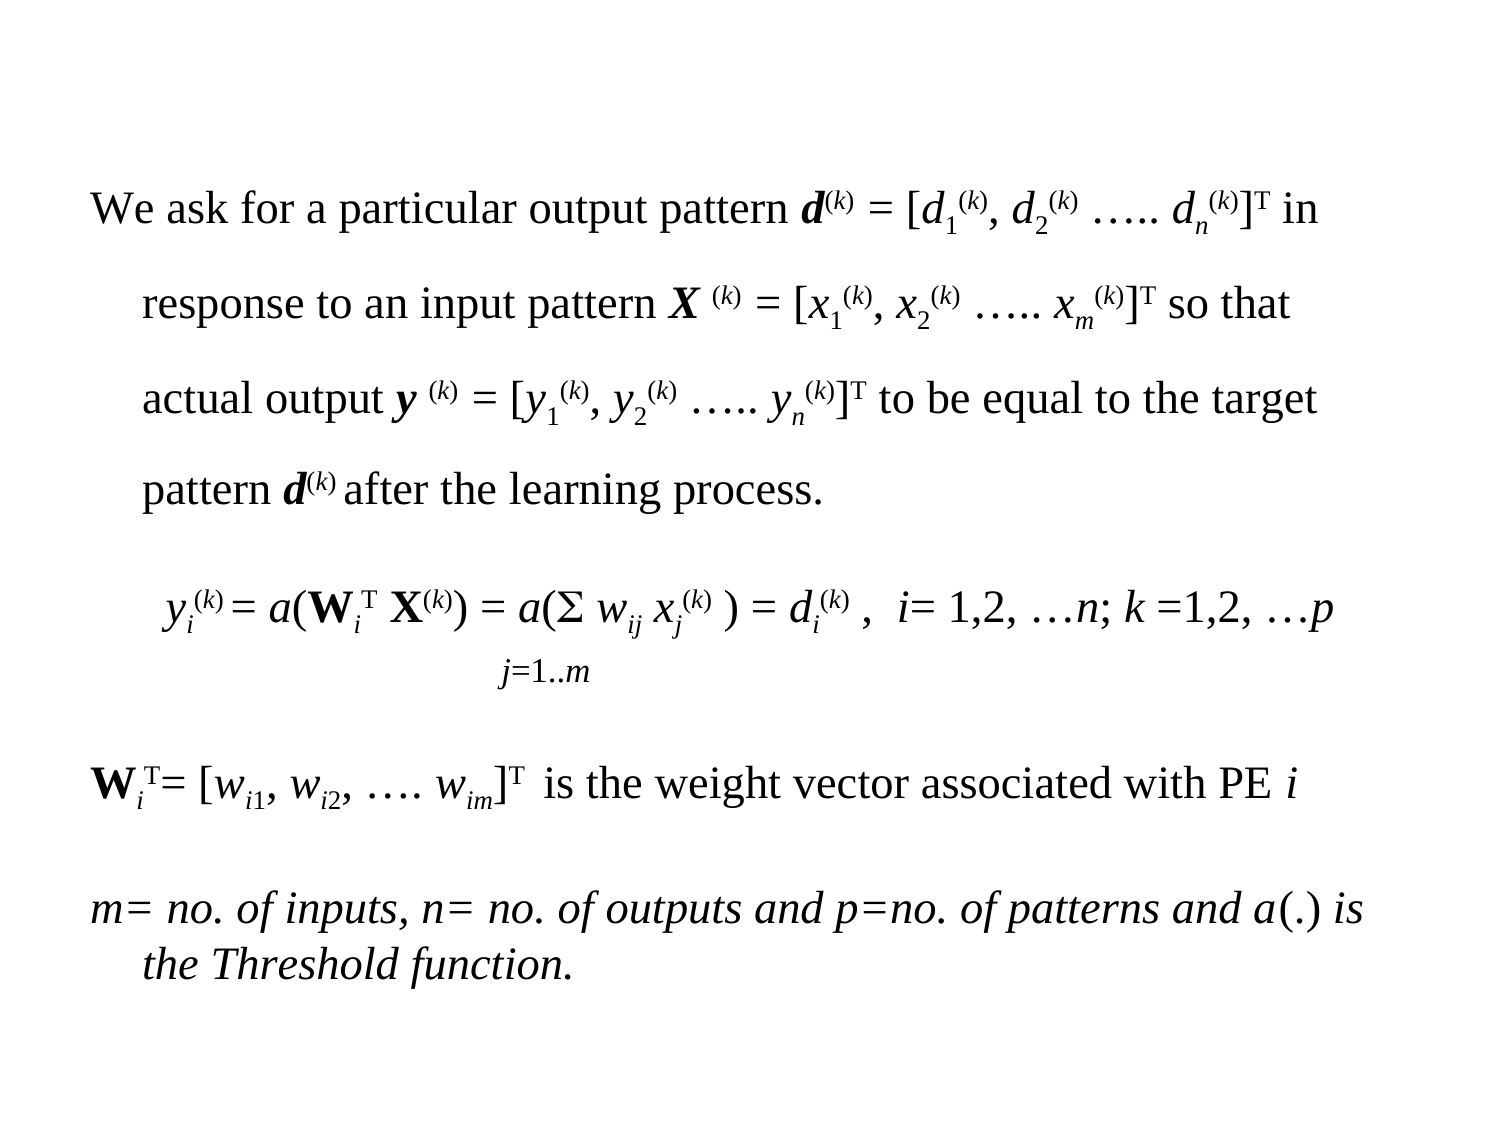

# We ask for a particular output pattern d(k) = [d1(k), d2(k) ….. dn(k)]T in response to an input pattern X (k) = [x1(k), x2(k) ….. xm(k)]T so that actual output y (k) = [y1(k), y2(k) ….. yn(k)]T to be equal to the target pattern d(k) after the learning process.
yi(k) = a(WiT X(k)) = a( wij xj(k) ) = di(k) , i= 1,2, …n; k =1,2, …p
 j=1..m
WiT= [wi1, wi2, …. wim]T is the weight vector associated with PE i
m= no. of inputs, n= no. of outputs and p=no. of patterns and a(.) is the Threshold function.